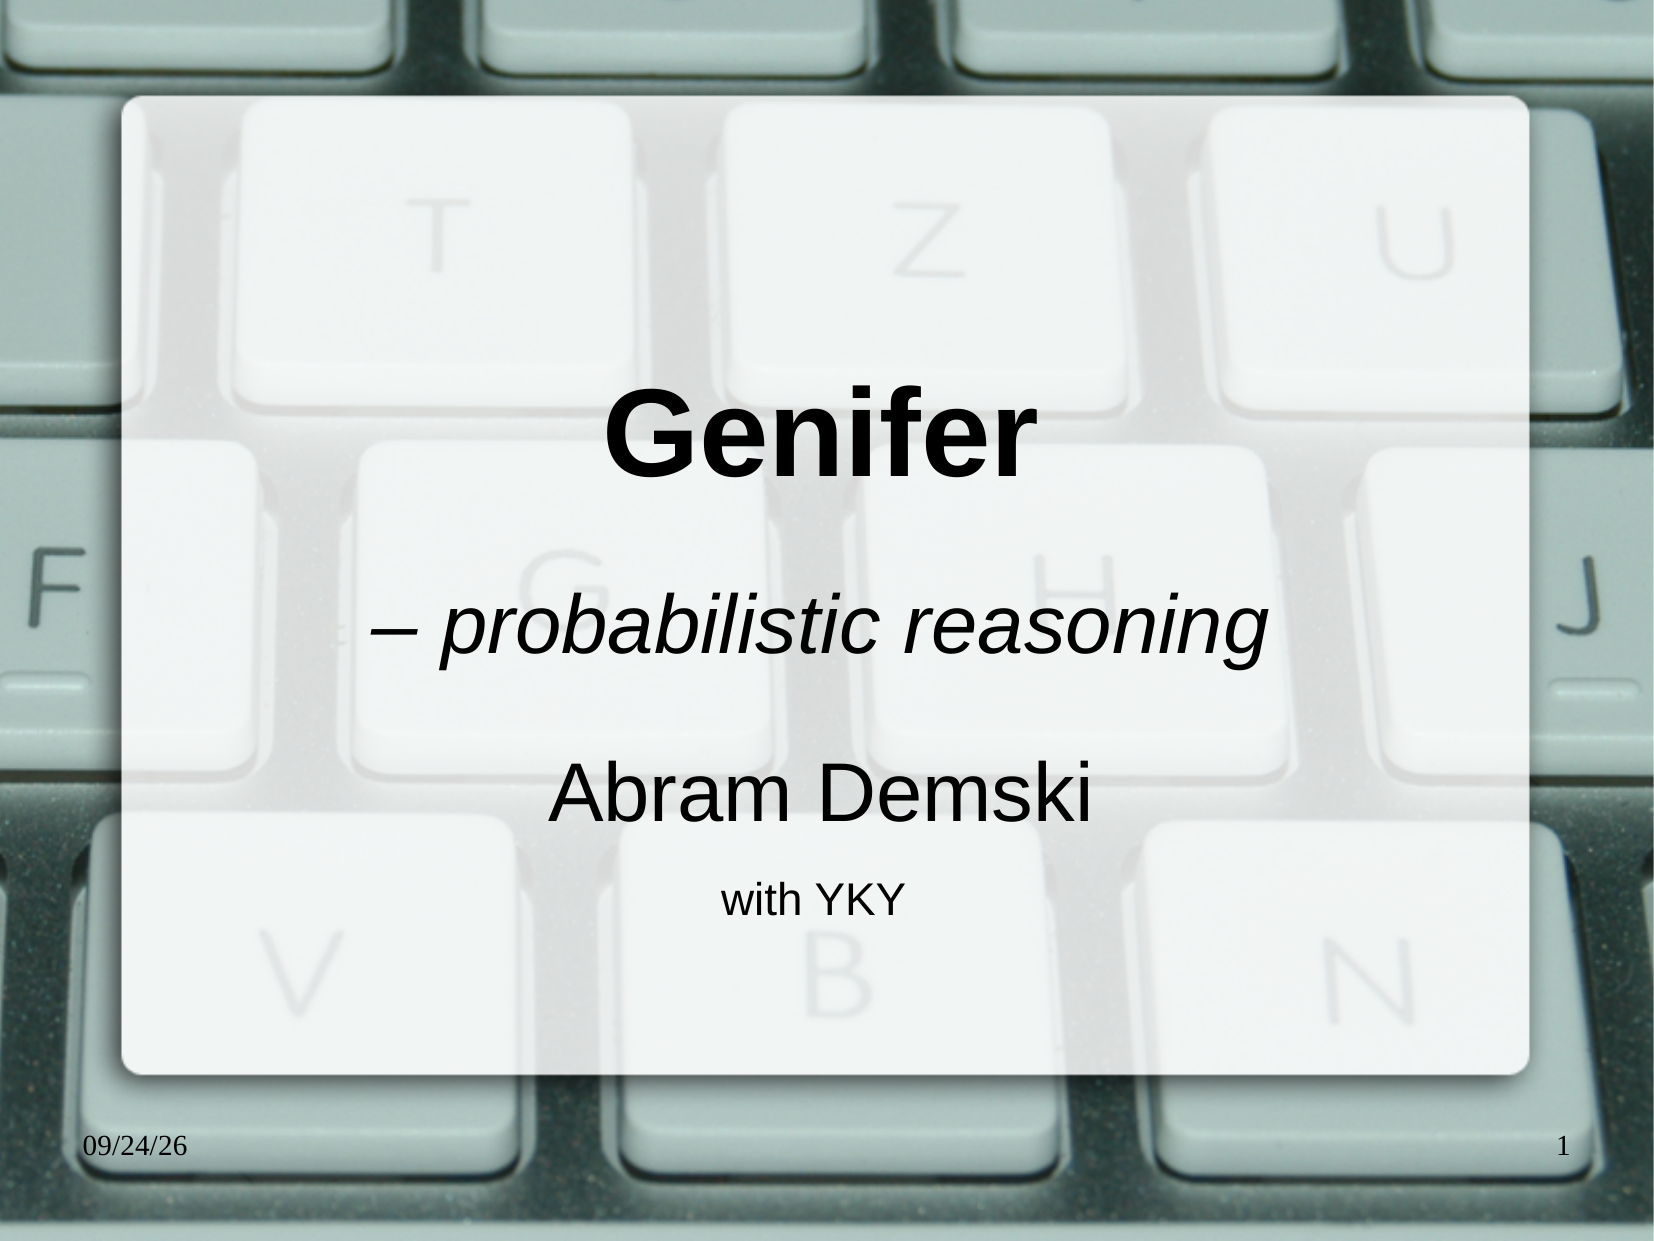

# Genifer
– probabilistic reasoning
Abram Demski
with YKY
1